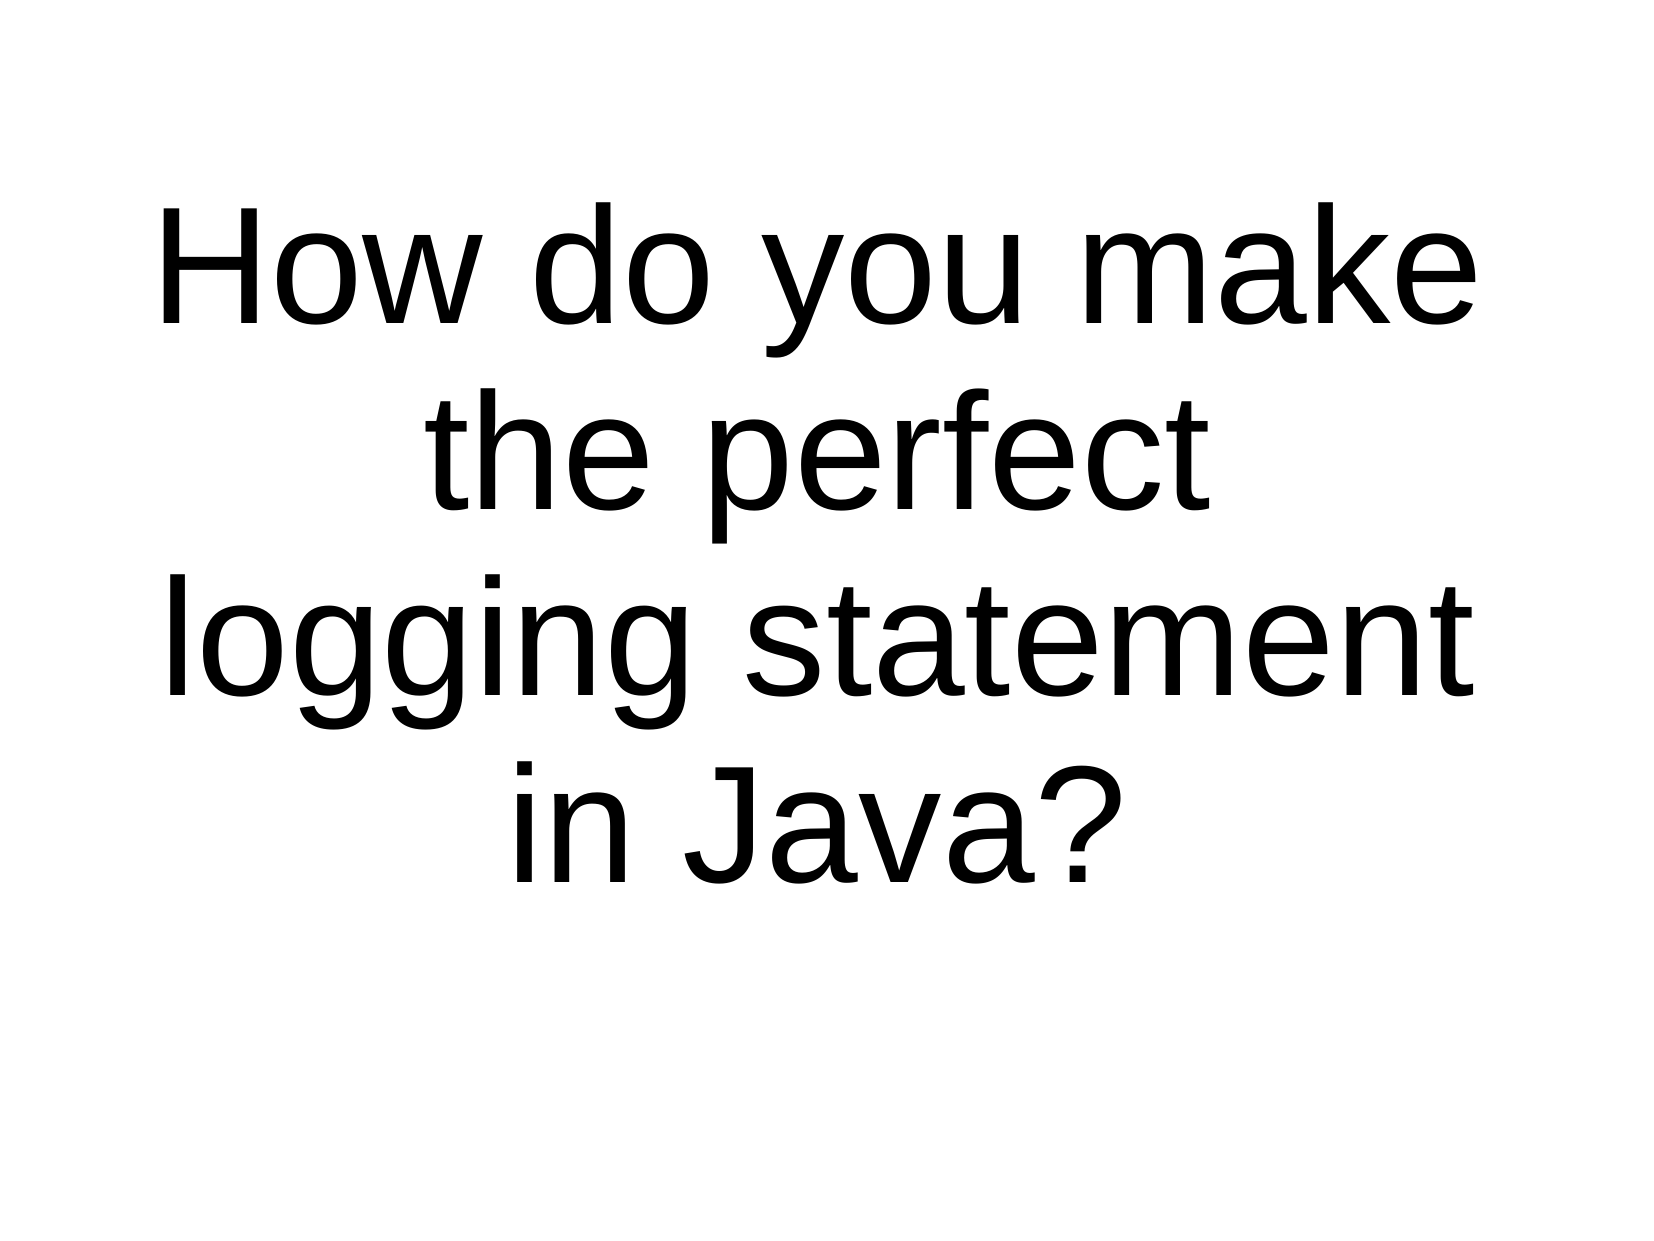

How do you make the perfect logging statement in Java?